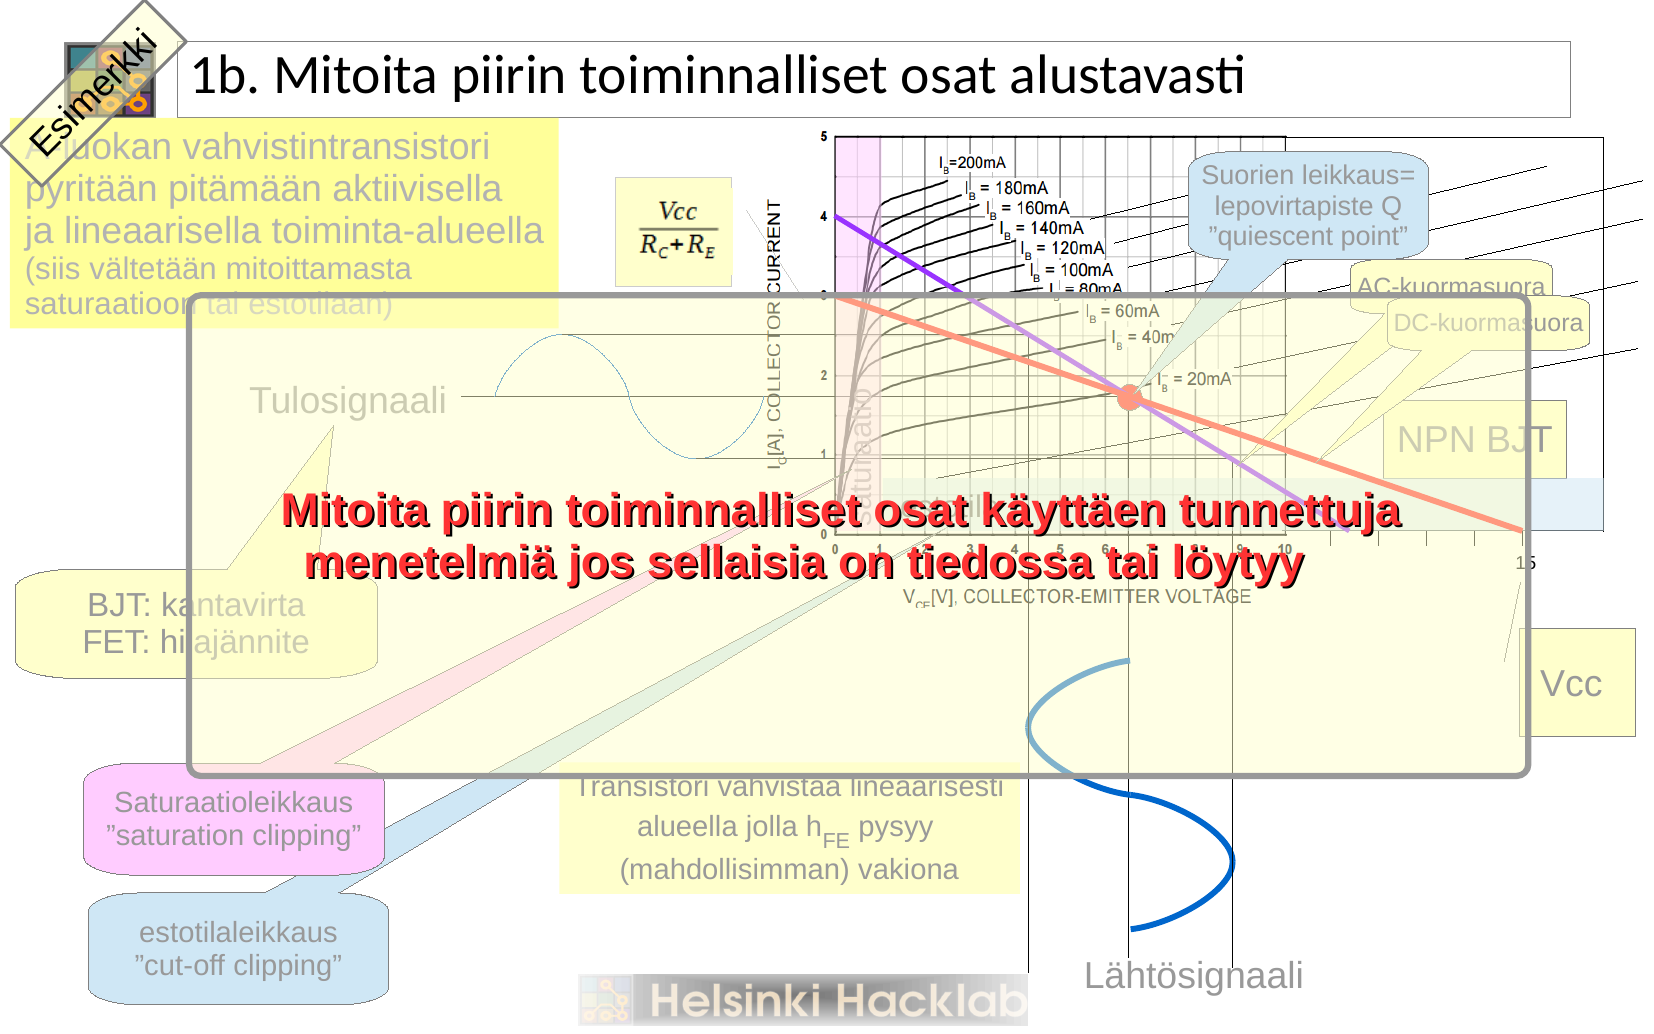

# 1b. Mitoita piirin toiminnalliset osat alustavasti
Esimerkki
A-luokan vahvistintransistori
pyritään pitämään aktiivisella
ja lineaarisella toiminta-alueella
(siis vältetään mitoittamasta
saturaatioon tai estotilaan)
Suorien leikkaus=
lepovirtapiste Q
”quiescent point”
AC-kuormasuora
DC-kuormasuora
Tulosignaali
NPN BJT
saturaatio
estotila
15
BJT: kantavirta
FET: hilajännite
Vcc
Transistori vahvistaa lineaarisesti
alueella jolla hFE pysyy
(mahdollisimman) vakiona
Saturaatioleikkaus
”saturation clipping”
estotilaleikkaus
”cut-off clipping”
Lähtösignaali
	Mitoita piirin toiminnalliset osat käyttäen tunnettuja menetelmiä jos sellaisia on tiedossa tai löytyy